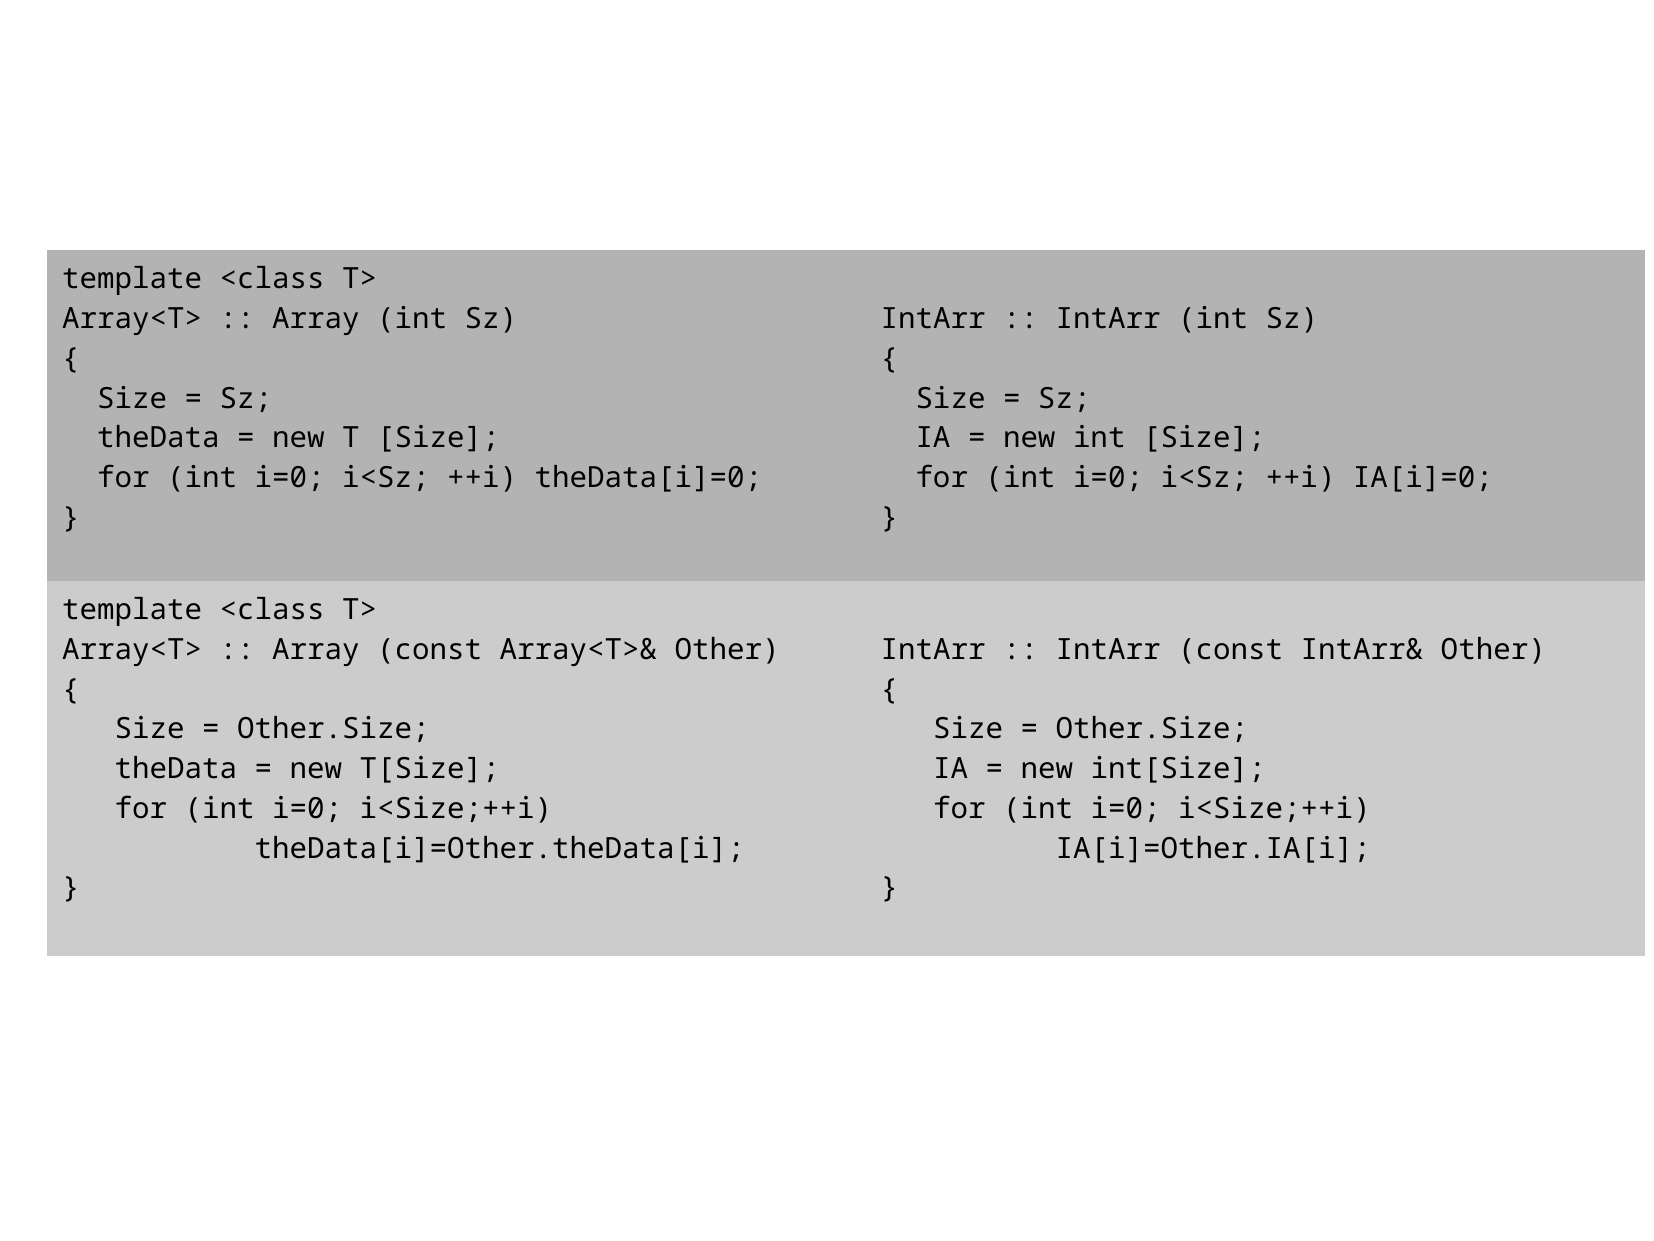

| template <class T> Array<T> :: Array (int Sz) { Size = Sz; theData = new T [Size]; for (int i=0; i<Sz; ++i) theData[i]=0; } | IntArr :: IntArr (int Sz) { Size = Sz; IA = new int [Size]; for (int i=0; i<Sz; ++i) IA[i]=0; } |
| --- | --- |
| template <class T> Array<T> :: Array (const Array<T>& Other) { Size = Other.Size; theData = new T[Size]; for (int i=0; i<Size;++i) theData[i]=Other.theData[i]; } | IntArr :: IntArr (const IntArr& Other) { Size = Other.Size; IA = new int[Size]; for (int i=0; i<Size;++i) IA[i]=Other.IA[i]; } |